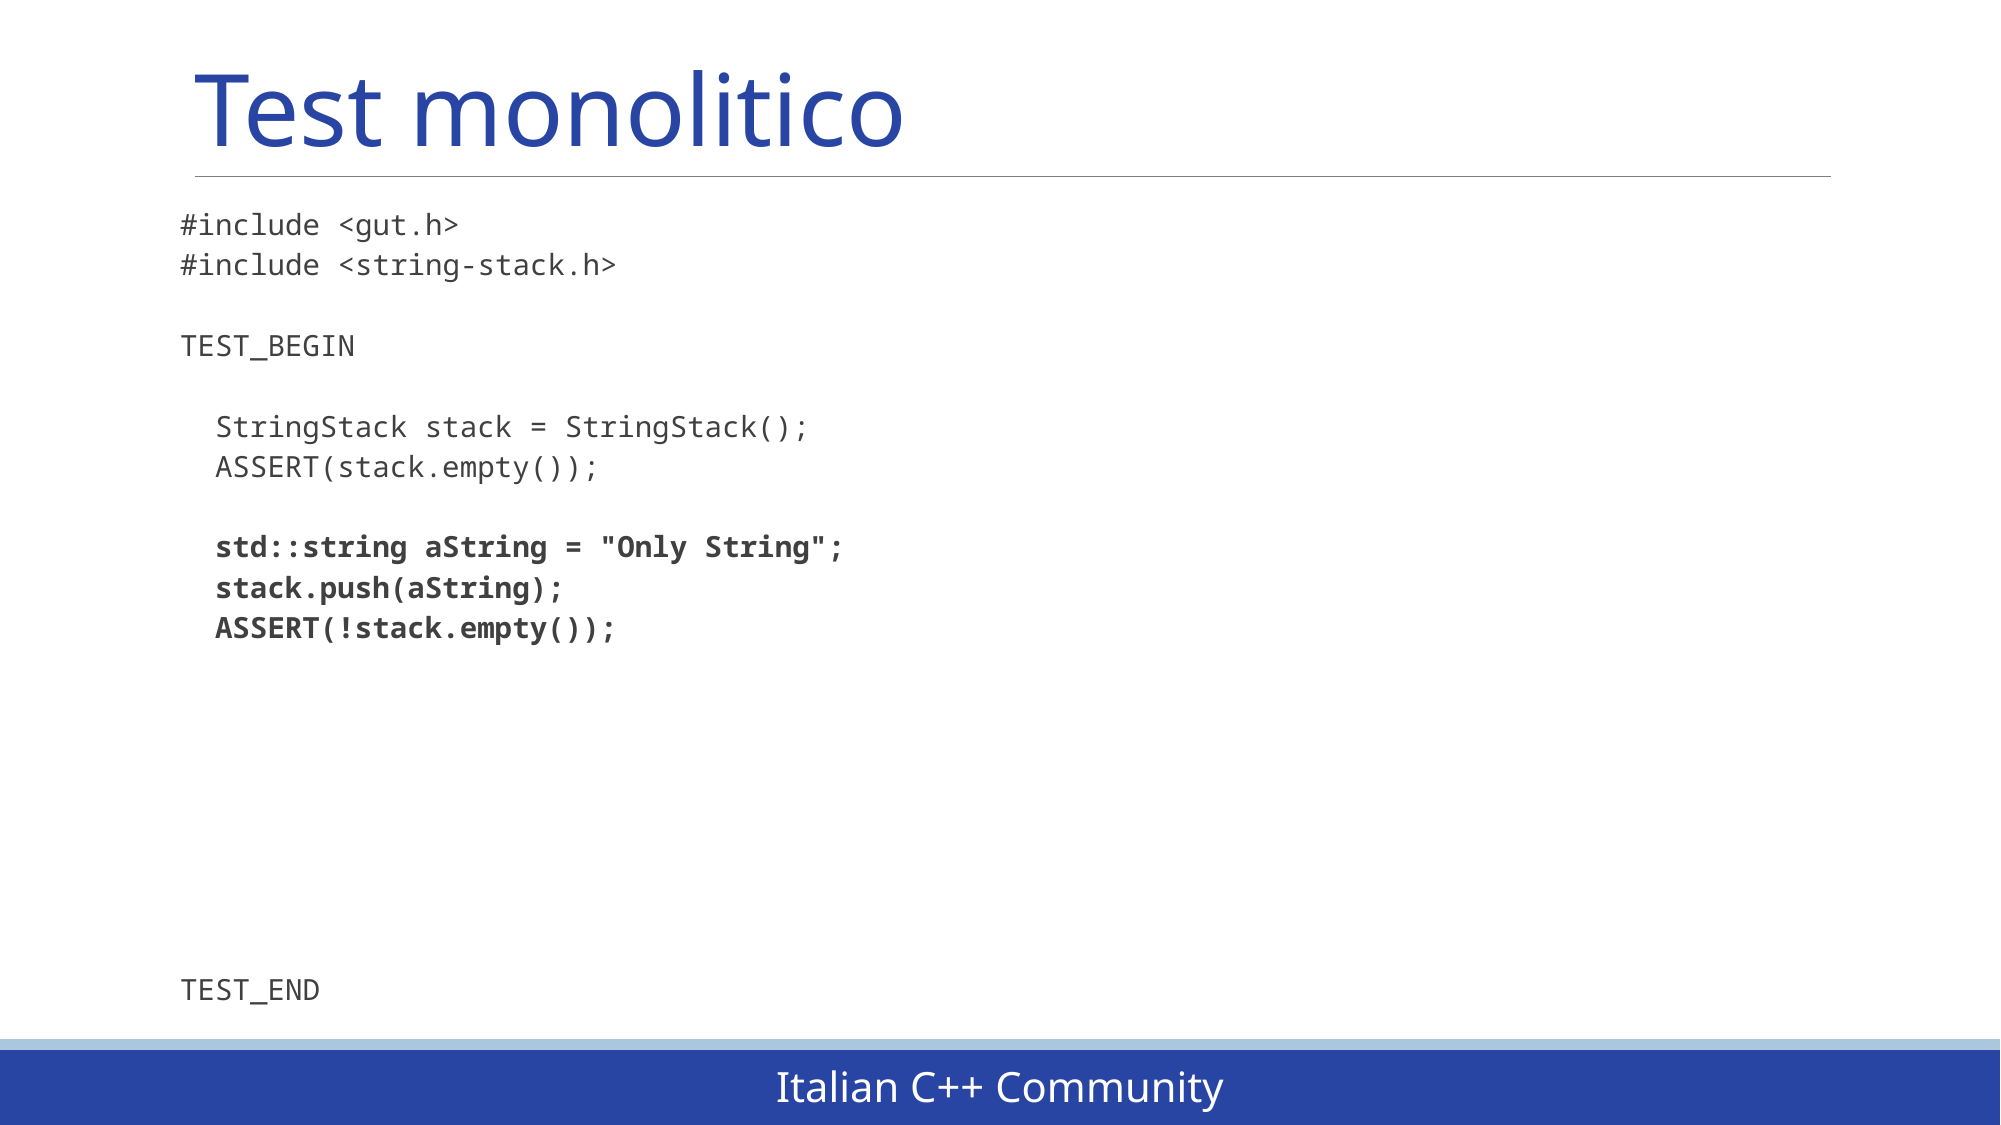

# Test monolitico
#include <gut.h>
#include <string-stack.h>
TEST_BEGIN
 StringStack stack = StringStack();
 ASSERT(stack.empty());
 std::string aString = "Only String";
 stack.push(aString);
 ASSERT(!stack.empty());
TEST_END